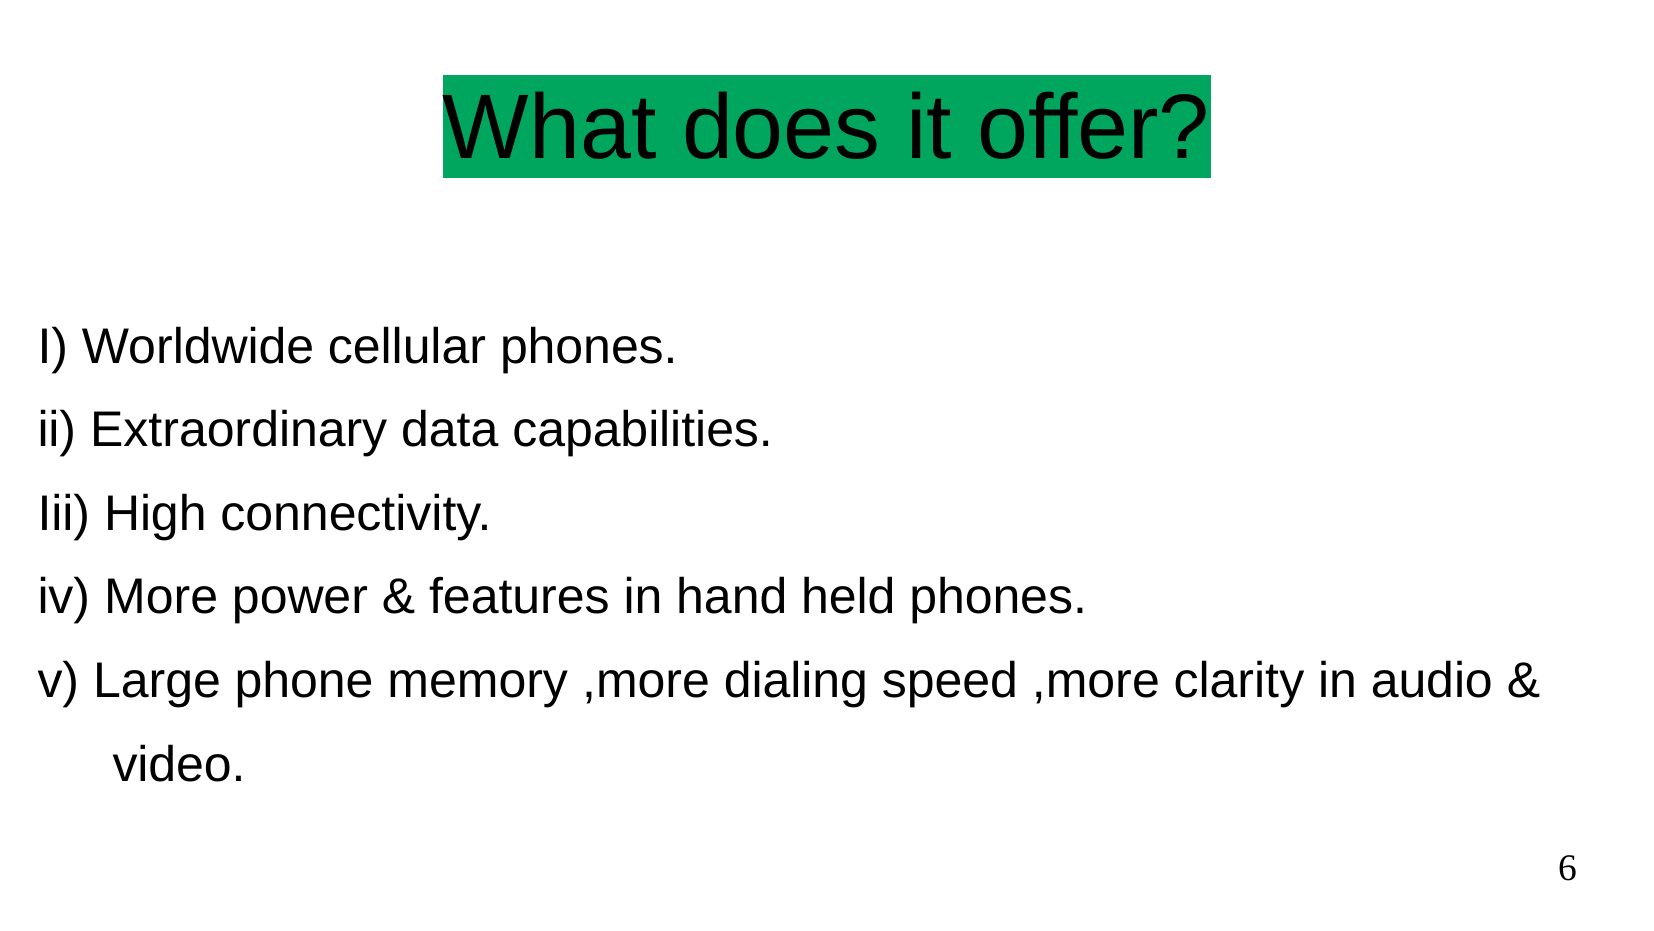

# What does it offer?
I) Worldwide cellular phones.
ii) Extraordinary data capabilities.
Iii) High connectivity.
iv) More power & features in hand held phones.
v) Large phone memory ,more dialing speed ,more clarity in audio & 	video.
6